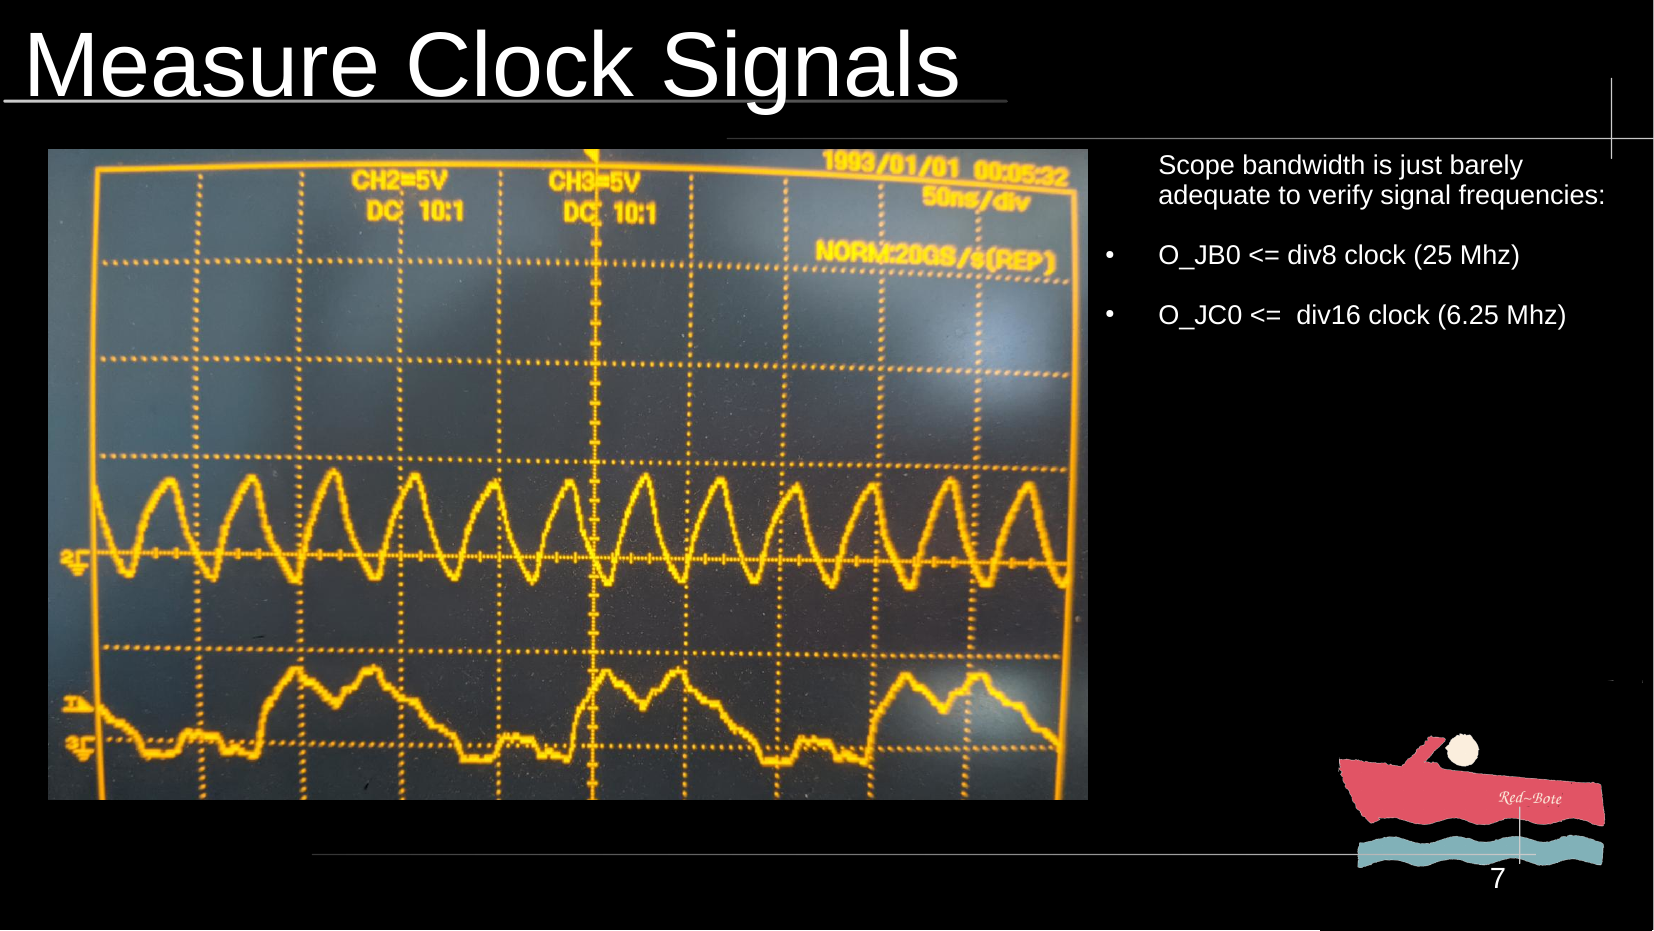

# Measure Clock Signals
Scope bandwidth is just barely adequate to verify signal frequencies:
O_JB0 <= div8 clock (25 Mhz)
O_JC0 <= div16 clock (6.25 Mhz)
7